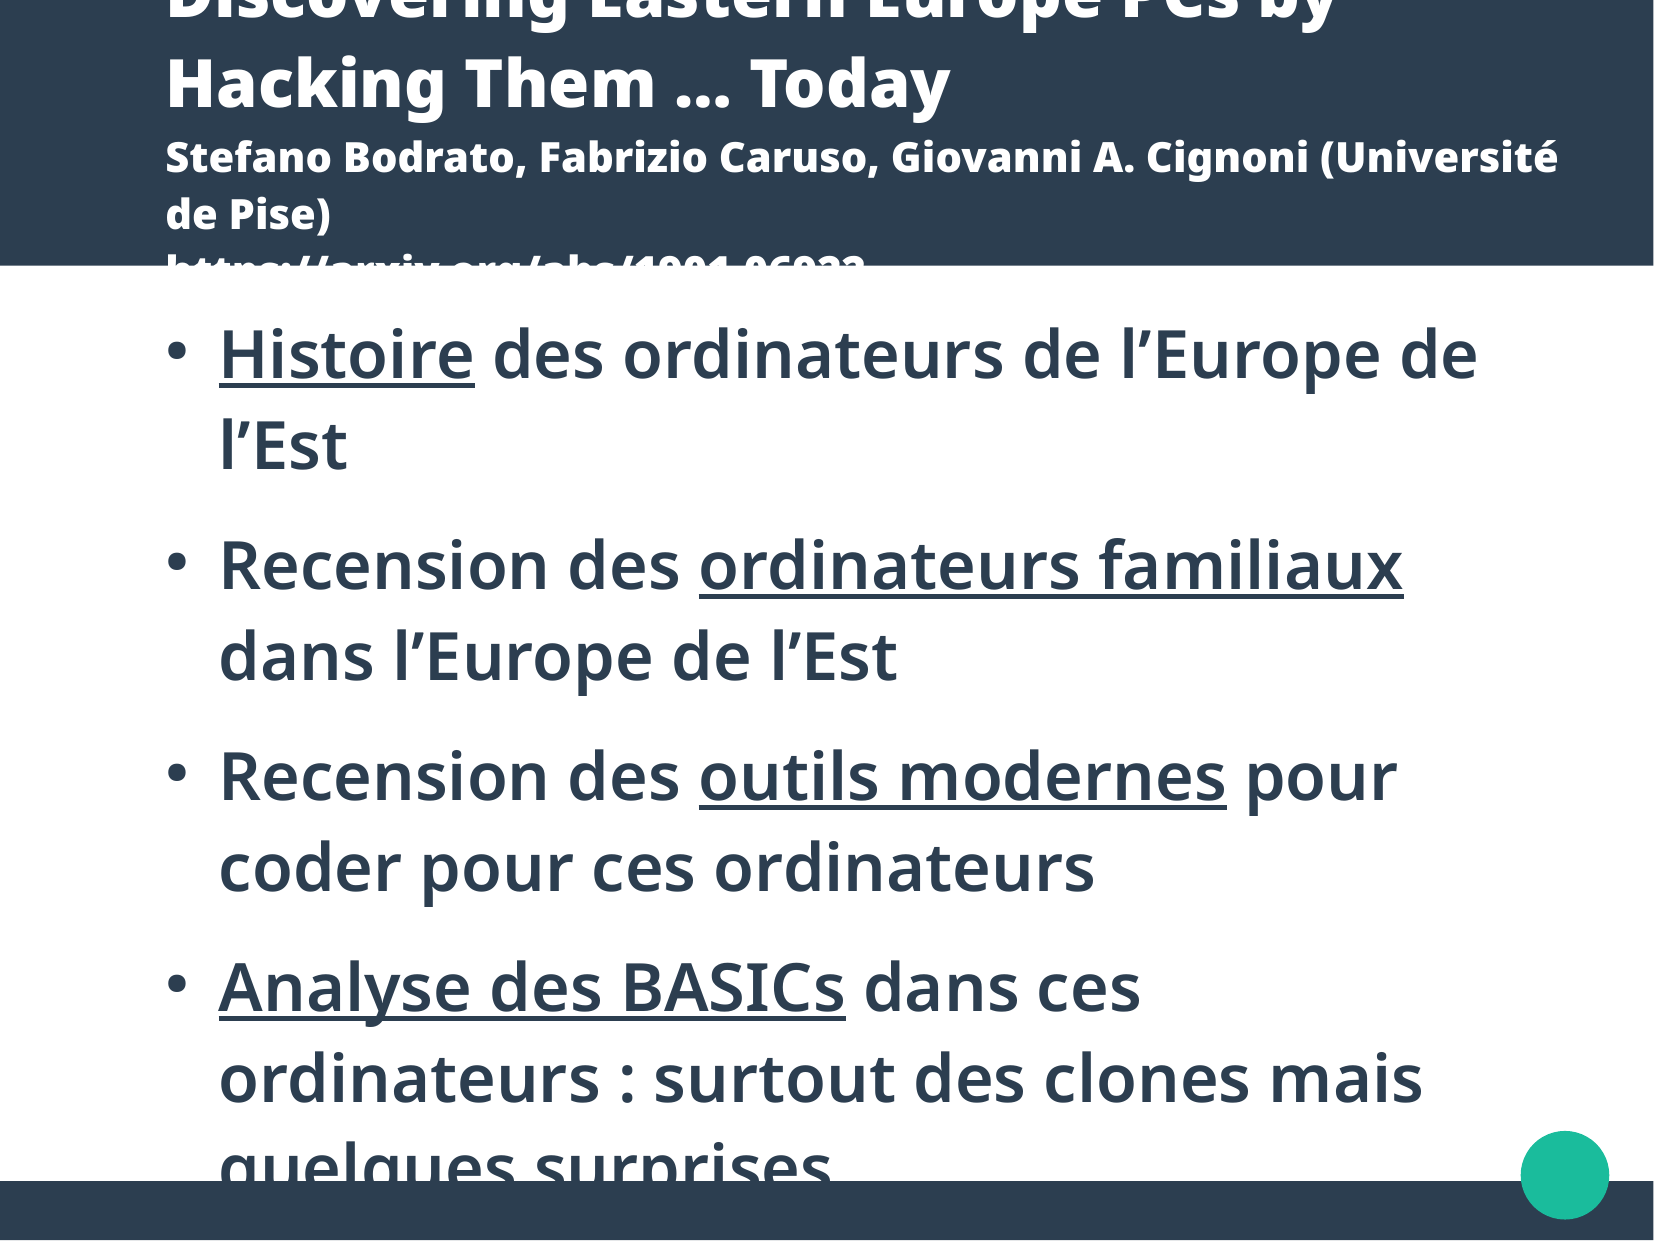

# Discovering Eastern Europe PCs by Hacking Them … Today Stefano Bodrato, Fabrizio Caruso, Giovanni A. Cignoni (Université de Pise) https://arxiv.org/abs/1901.06922
Histoire des ordinateurs de l’Europe de l’Est
Recension des ordinateurs familiaux dans l’Europe de l’Est
Recension des outils modernes pour coder pour ces ordinateurs
Analyse des BASICs dans ces ordinateurs : surtout des clones mais quelques surprises